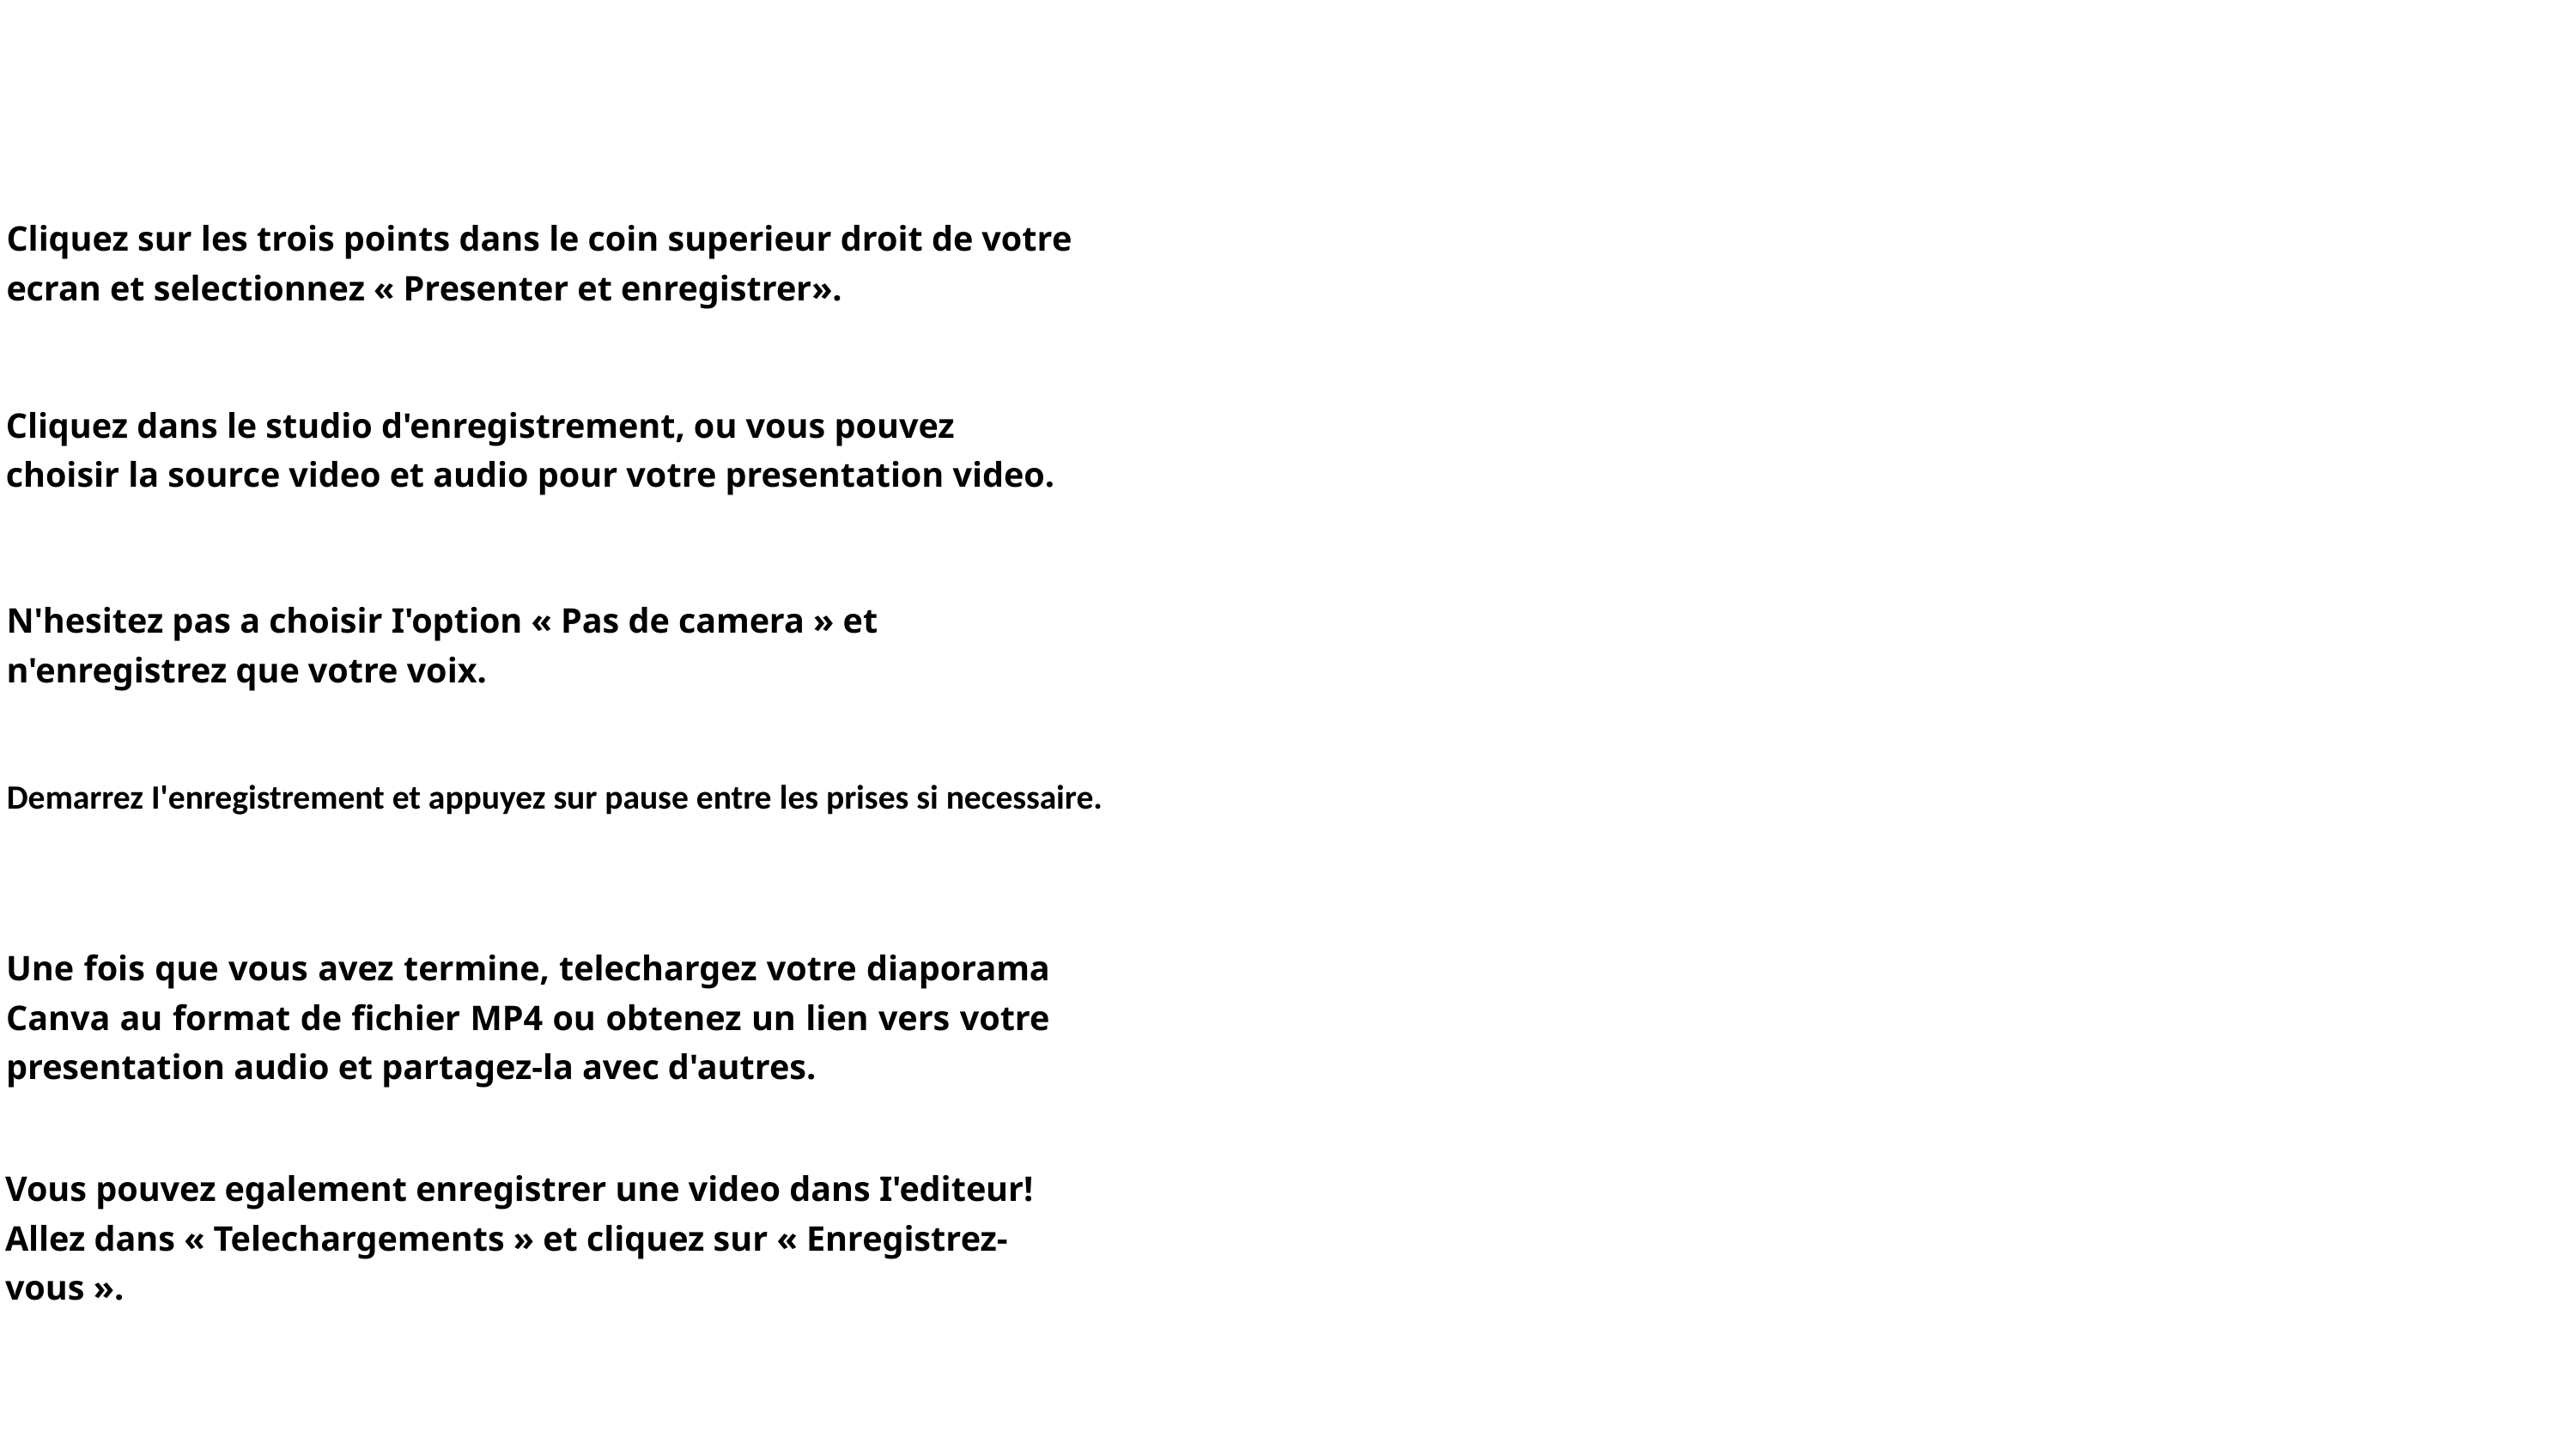

Cliquez sur les trois points dans le coin superieur droit de votre ecran et selectionnez « Presenter et enregistrer».
Cliquez dans le studio d'enregistrement, ou vous pouvez choisir la source video et audio pour votre presentation video.
N'hesitez pas a choisir I'option « Pas de camera » et n'enregistrez que votre voix.
Demarrez I'enregistrement et appuyez sur pause entre les prises si necessaire.
Une fois que vous avez termine, telechargez votre diaporama Canva au format de fichier MP4 ou obtenez un lien vers votre presentation audio et partagez-la avec d'autres.
Vous pouvez egalement enregistrer une video dans I'editeur! Allez dans « Telechargements » et cliquez sur « Enregistrez-vous ».